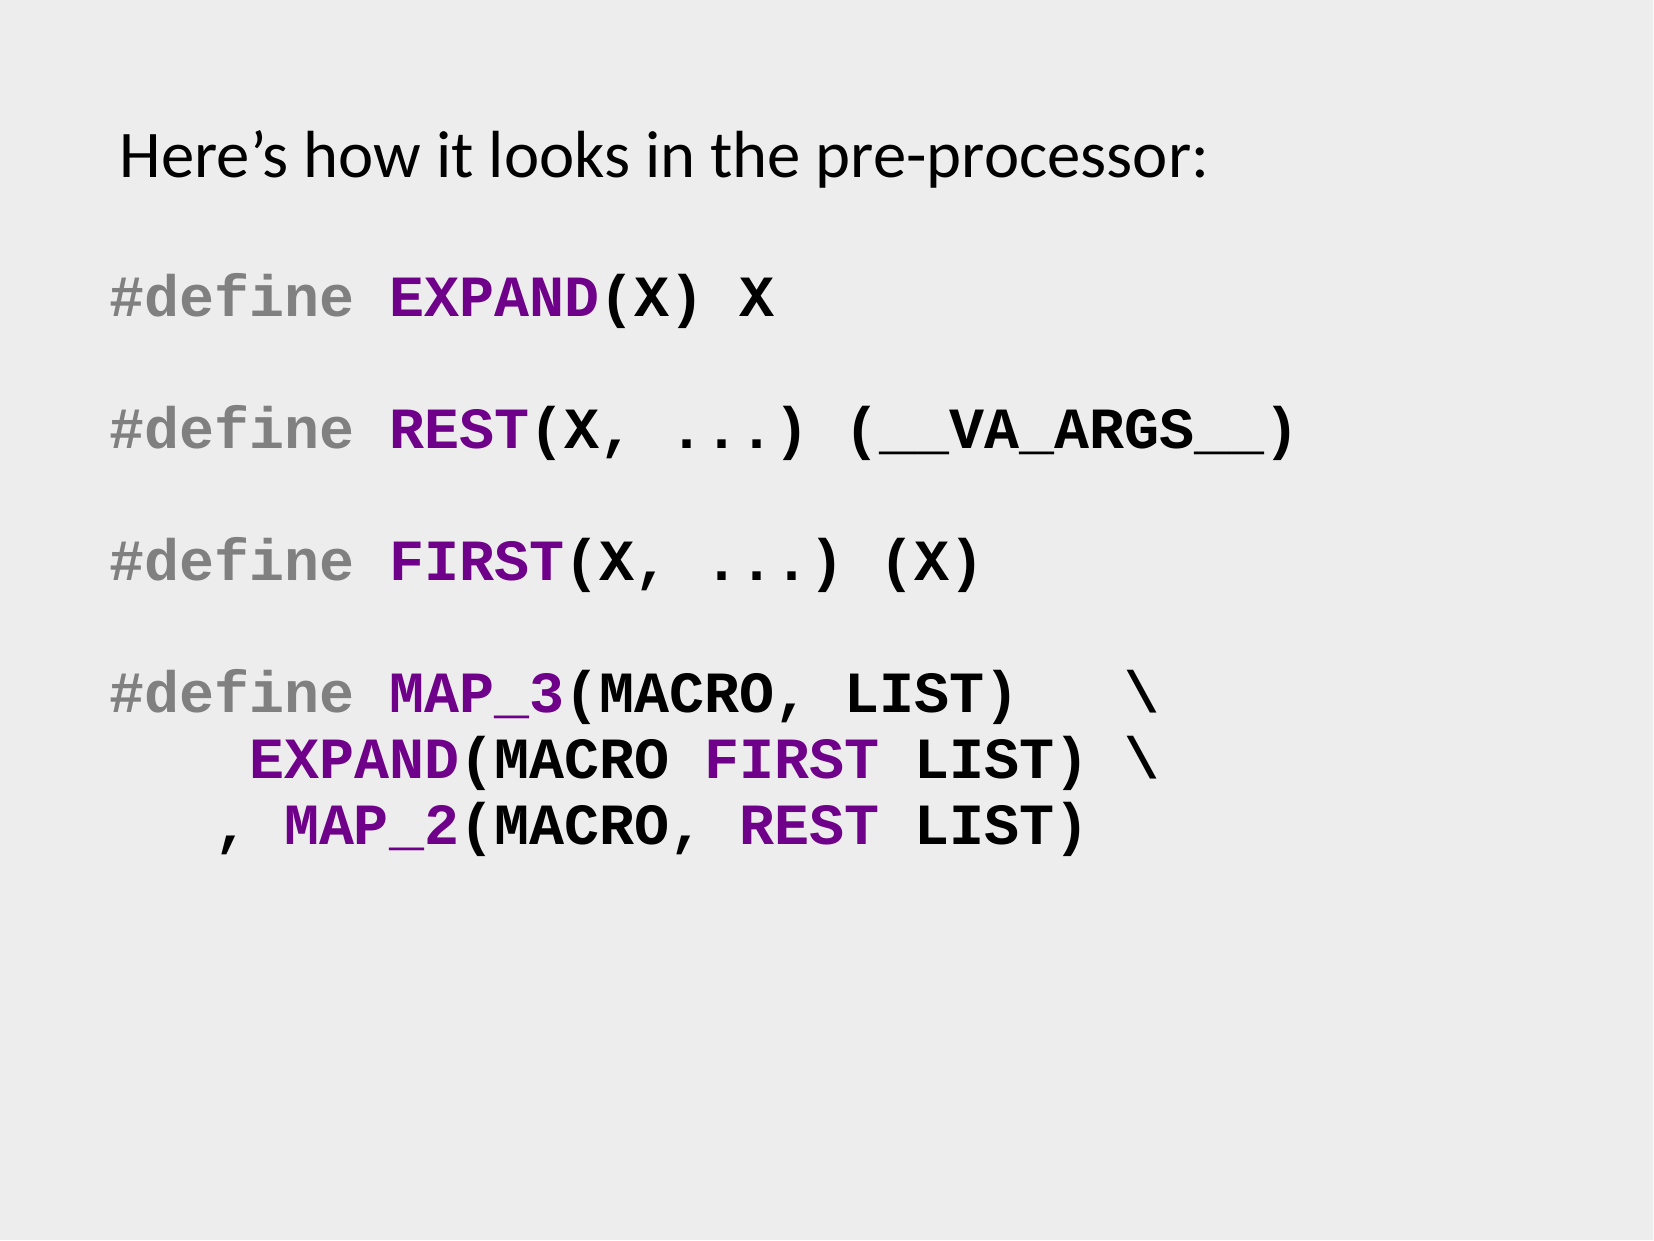

Here’s how it looks in the pre-processor:
#define EXPAND(X) X
#define REST(X, ...) (__VA_ARGS__)
#define FIRST(X, ...) (X)
#define MAP_3(MACRO, LIST) \
 EXPAND(MACRO FIRST LIST) \
 , MAP_2(MACRO, REST LIST)